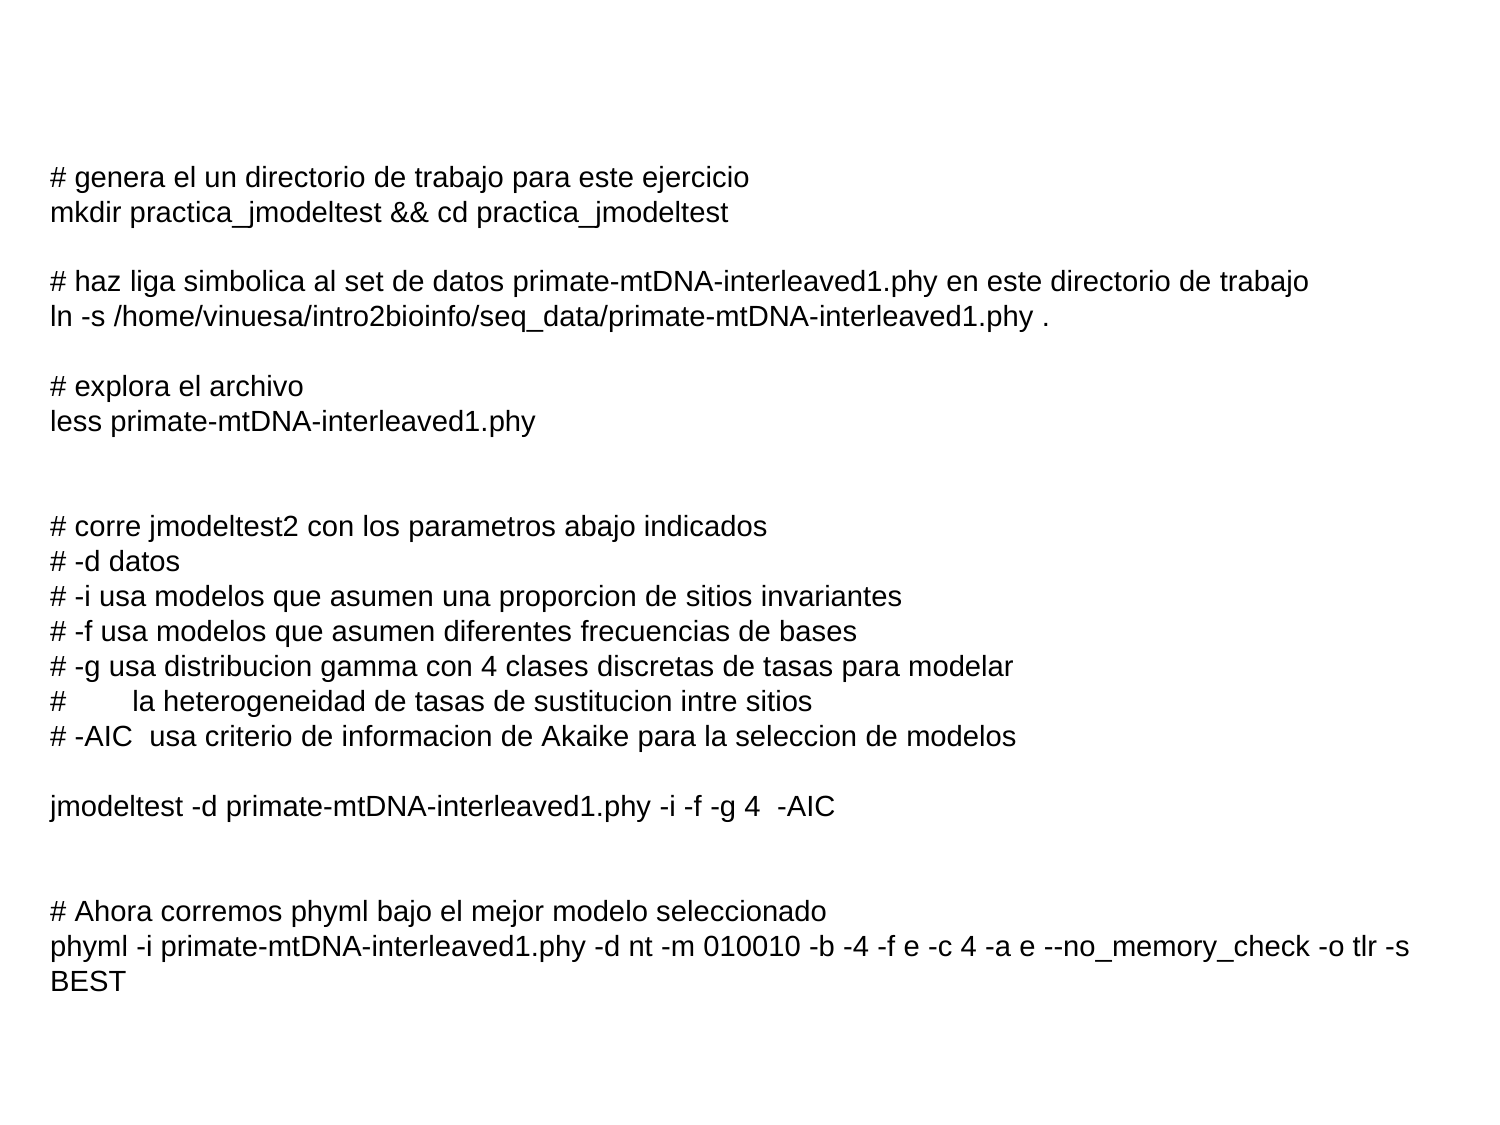

# genera el un directorio de trabajo para este ejercicio
mkdir practica_jmodeltest && cd practica_jmodeltest
# haz liga simbolica al set de datos primate-mtDNA-interleaved1.phy en este directorio de trabajo
ln -s /home/vinuesa/intro2bioinfo/seq_data/primate-mtDNA-interleaved1.phy .
# explora el archivo
less primate-mtDNA-interleaved1.phy
# corre jmodeltest2 con los parametros abajo indicados
# -d datos
# -i usa modelos que asumen una proporcion de sitios invariantes
# -f usa modelos que asumen diferentes frecuencias de bases
# -g usa distribucion gamma con 4 clases discretas de tasas para modelar
# la heterogeneidad de tasas de sustitucion intre sitios
# -AIC usa criterio de informacion de Akaike para la seleccion de modelos
jmodeltest -d primate-mtDNA-interleaved1.phy -i -f -g 4 -AIC
# Ahora corremos phyml bajo el mejor modelo seleccionado
phyml -i primate-mtDNA-interleaved1.phy -d nt -m 010010 -b -4 -f e -c 4 -a e --no_memory_check -o tlr -s BEST